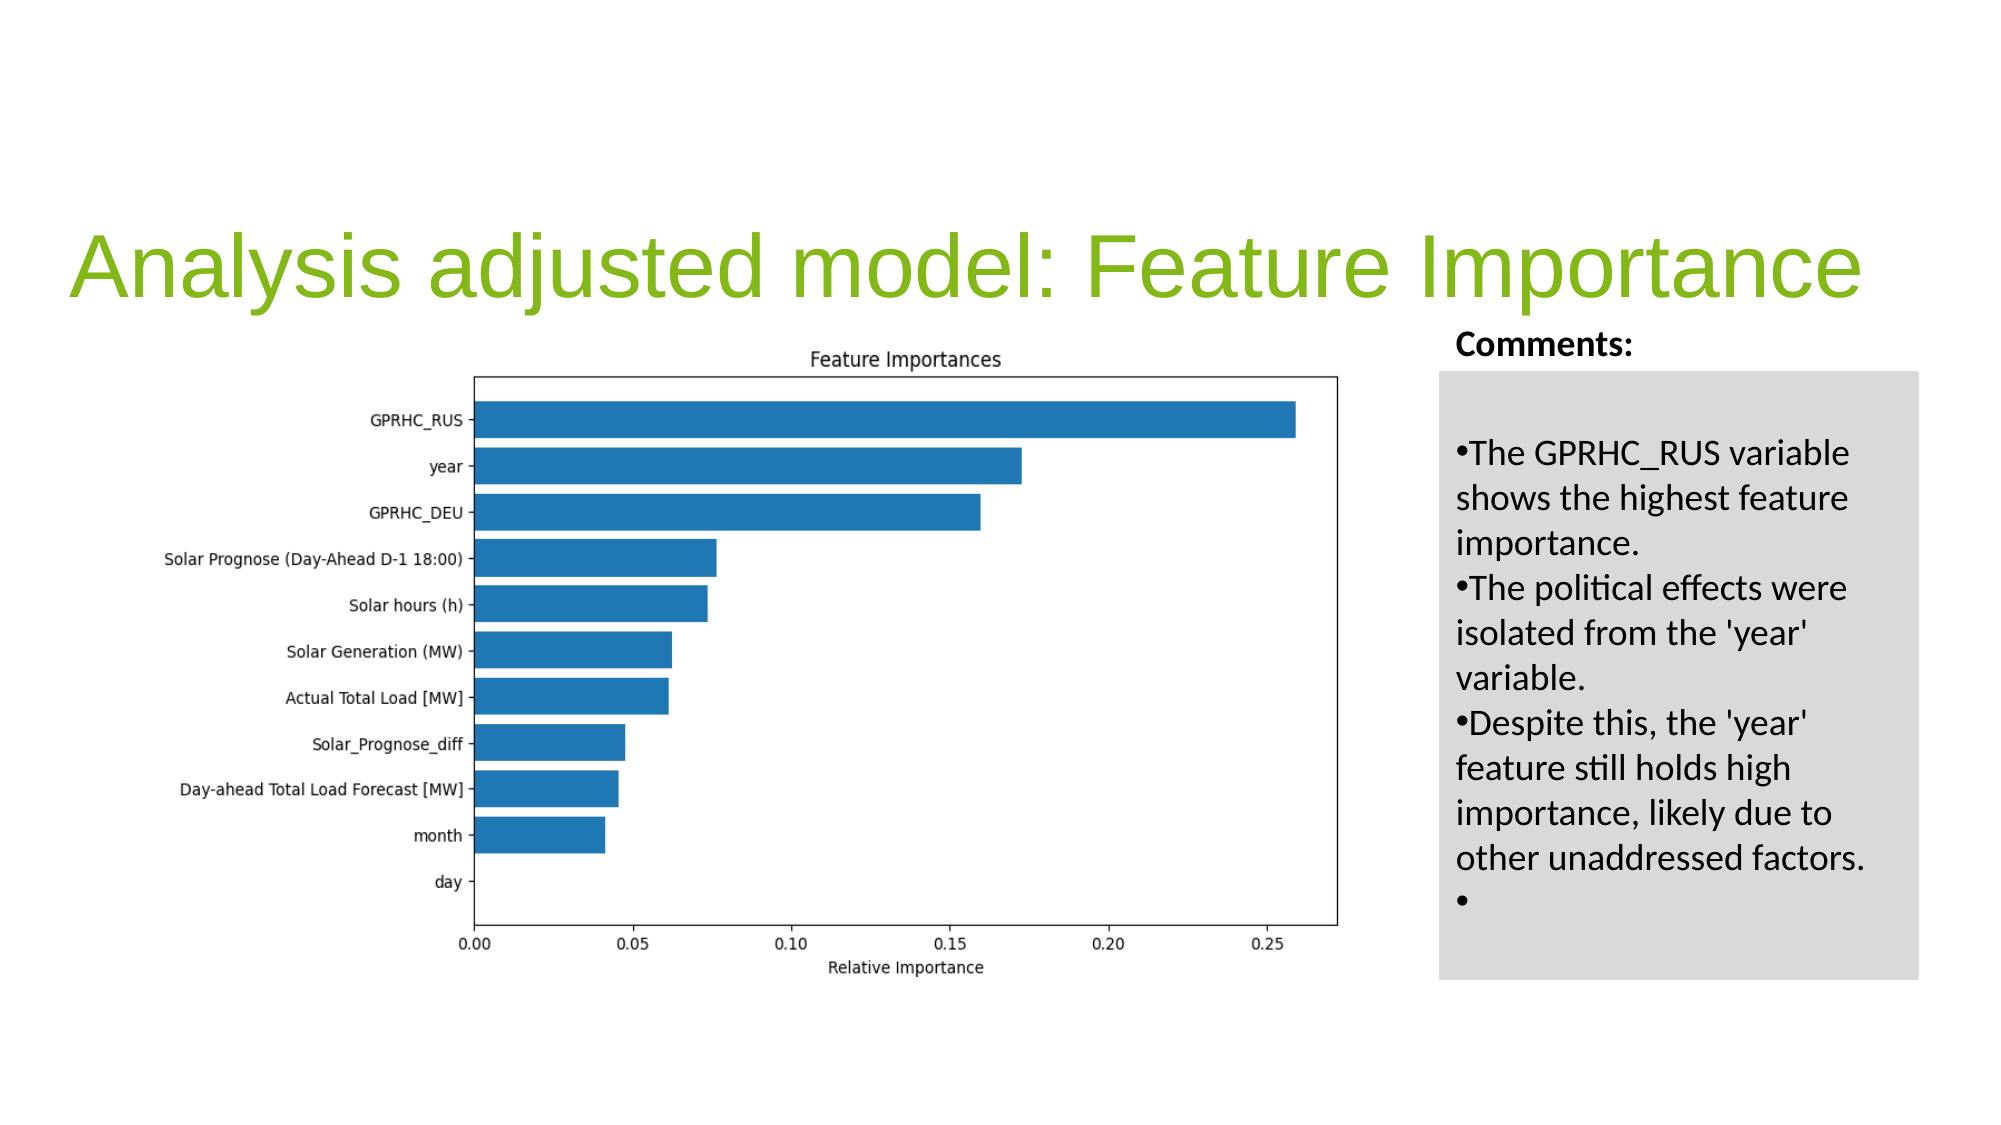

# Analysis adjusted model: Feature Importance
Comments:
The GPRHC_RUS variable shows the highest feature importance.
The political effects were isolated from the 'year' variable.
Despite this, the 'year' feature still holds high importance, likely due to other unaddressed factors.